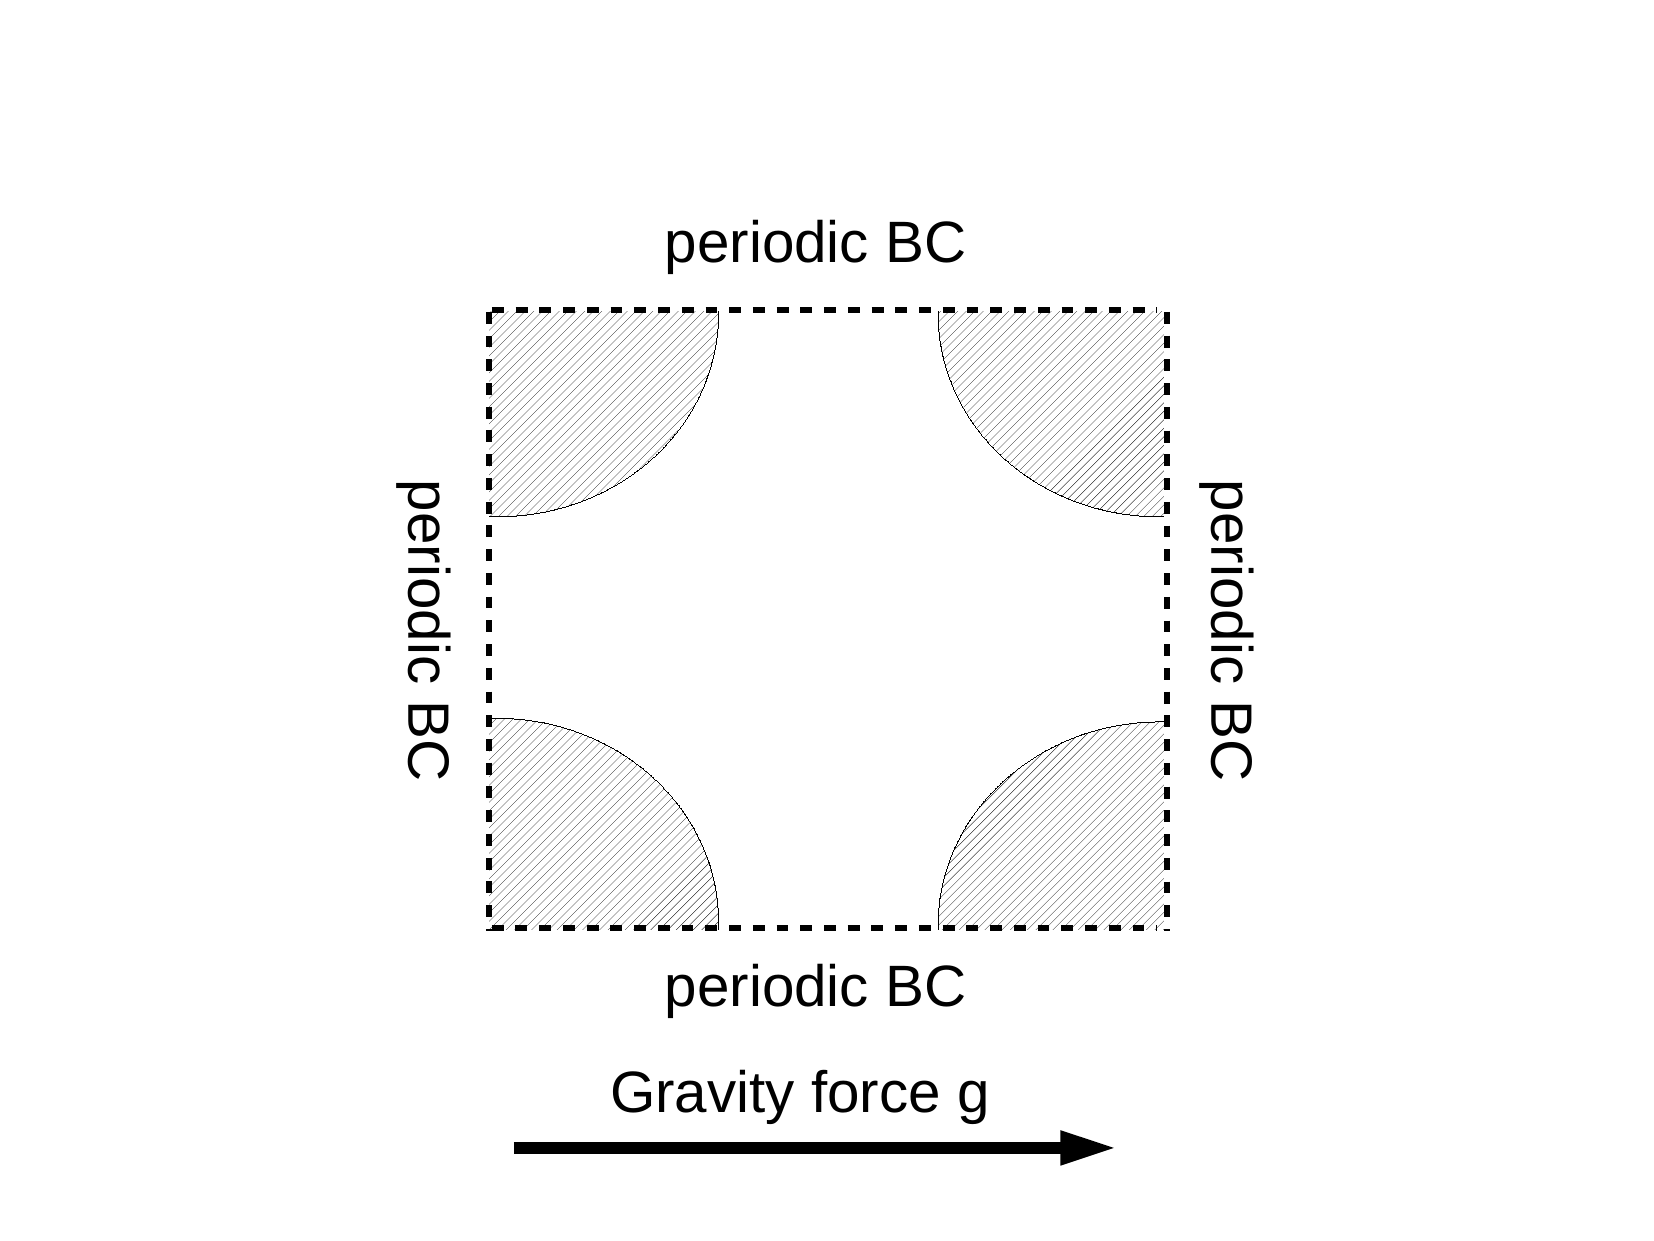

periodical BC
periodic BC
periodical BC
periodical BC
periodic BC
periodic BC
periodical BC
periodic BC
Gravity force g